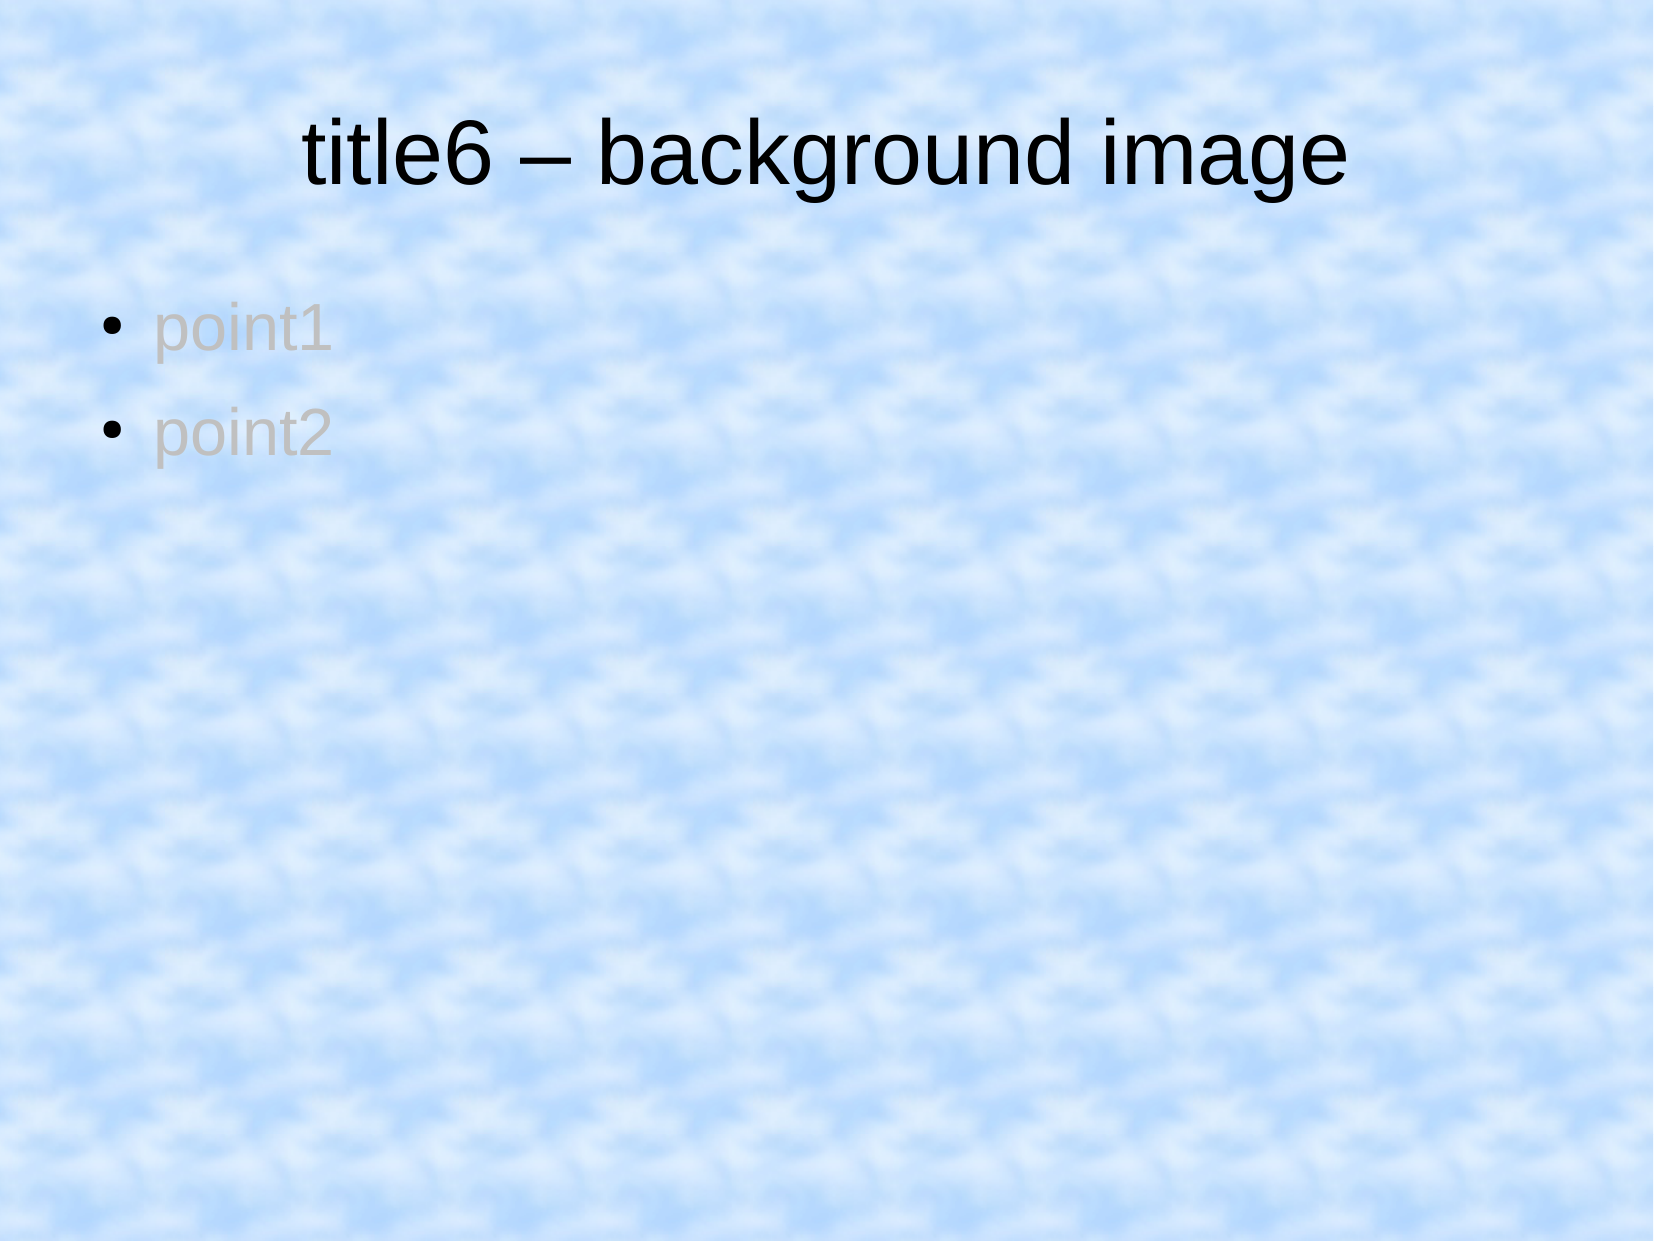

# title6 – background image
point1
point2